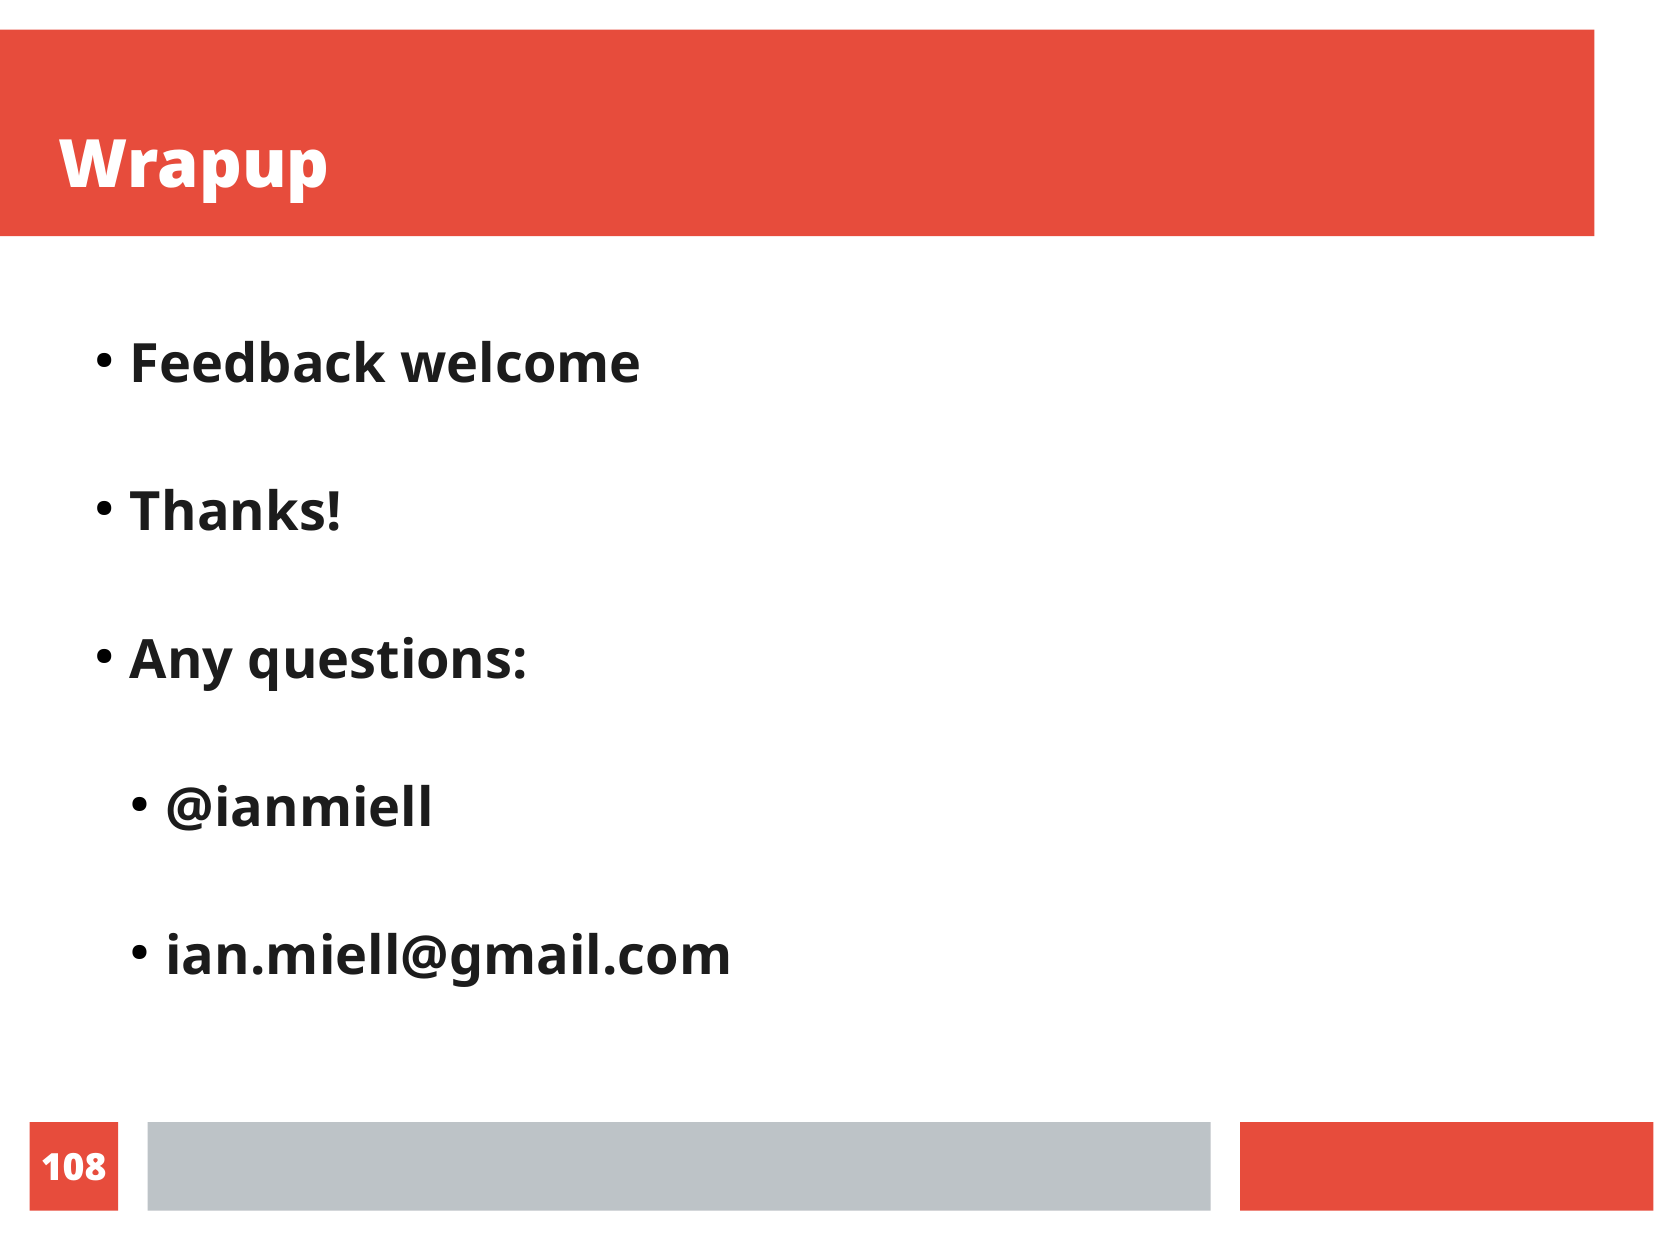

# Wrapup
Feedback welcome
Thanks!
Any questions:
@ianmiell
ian.miell@gmail.com
108